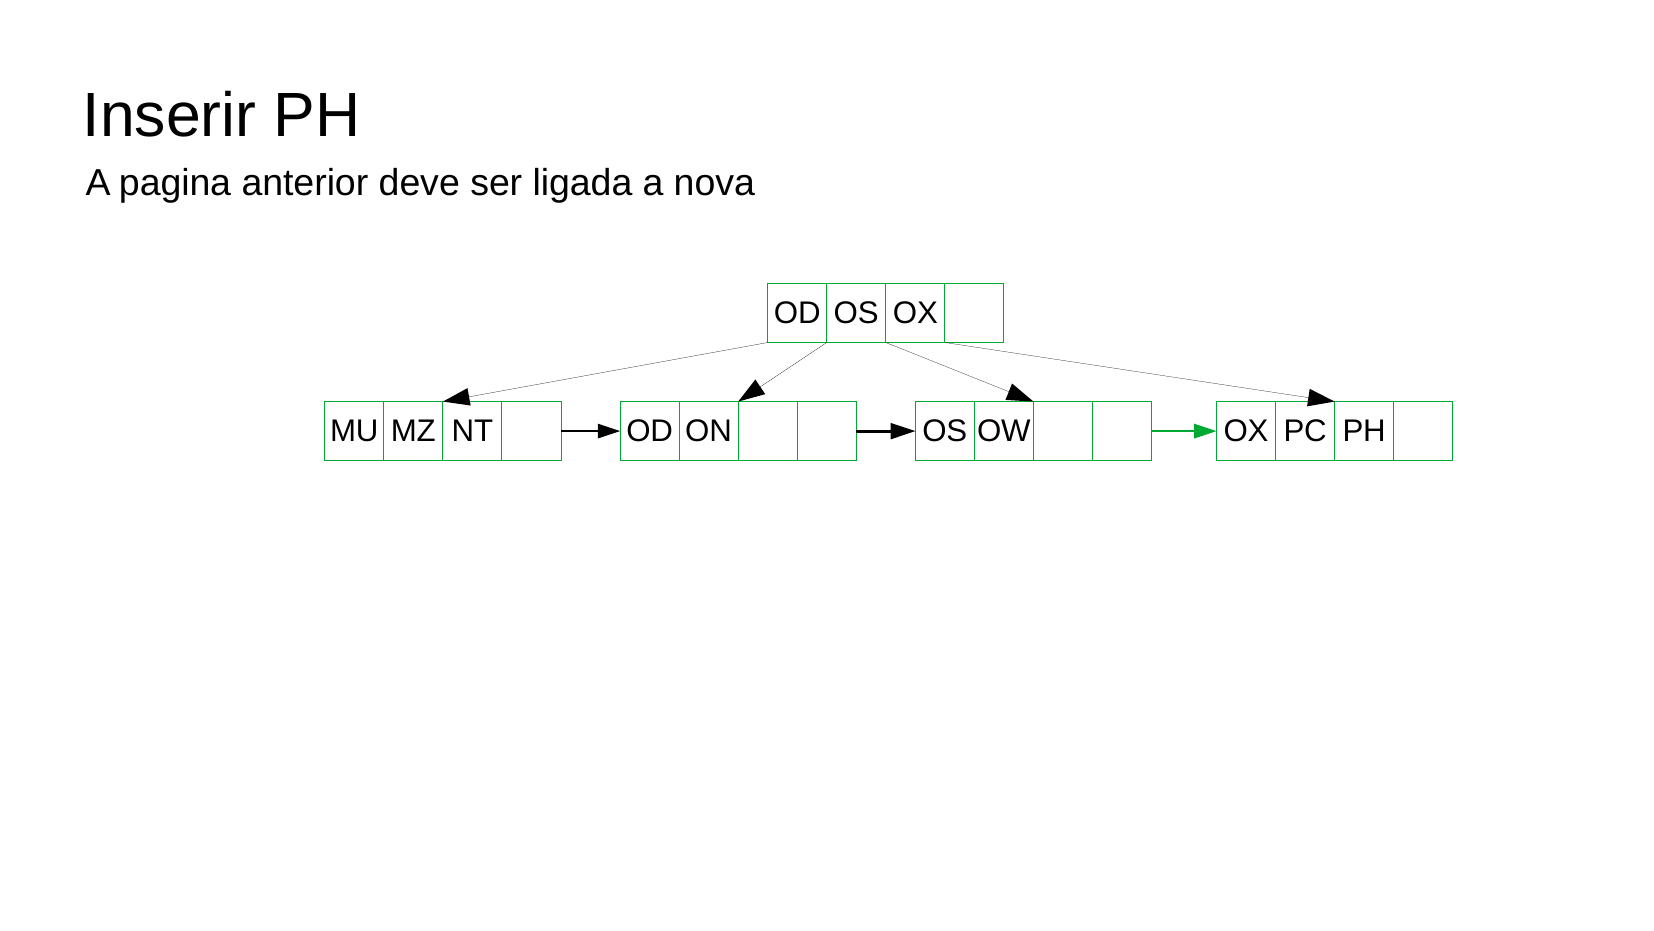

# Inserir PH
A pagina anterior deve ser ligada a nova
OD
OS
OX
MU
MZ
NT
OD
ON
OS
OW
OX
PC
PH